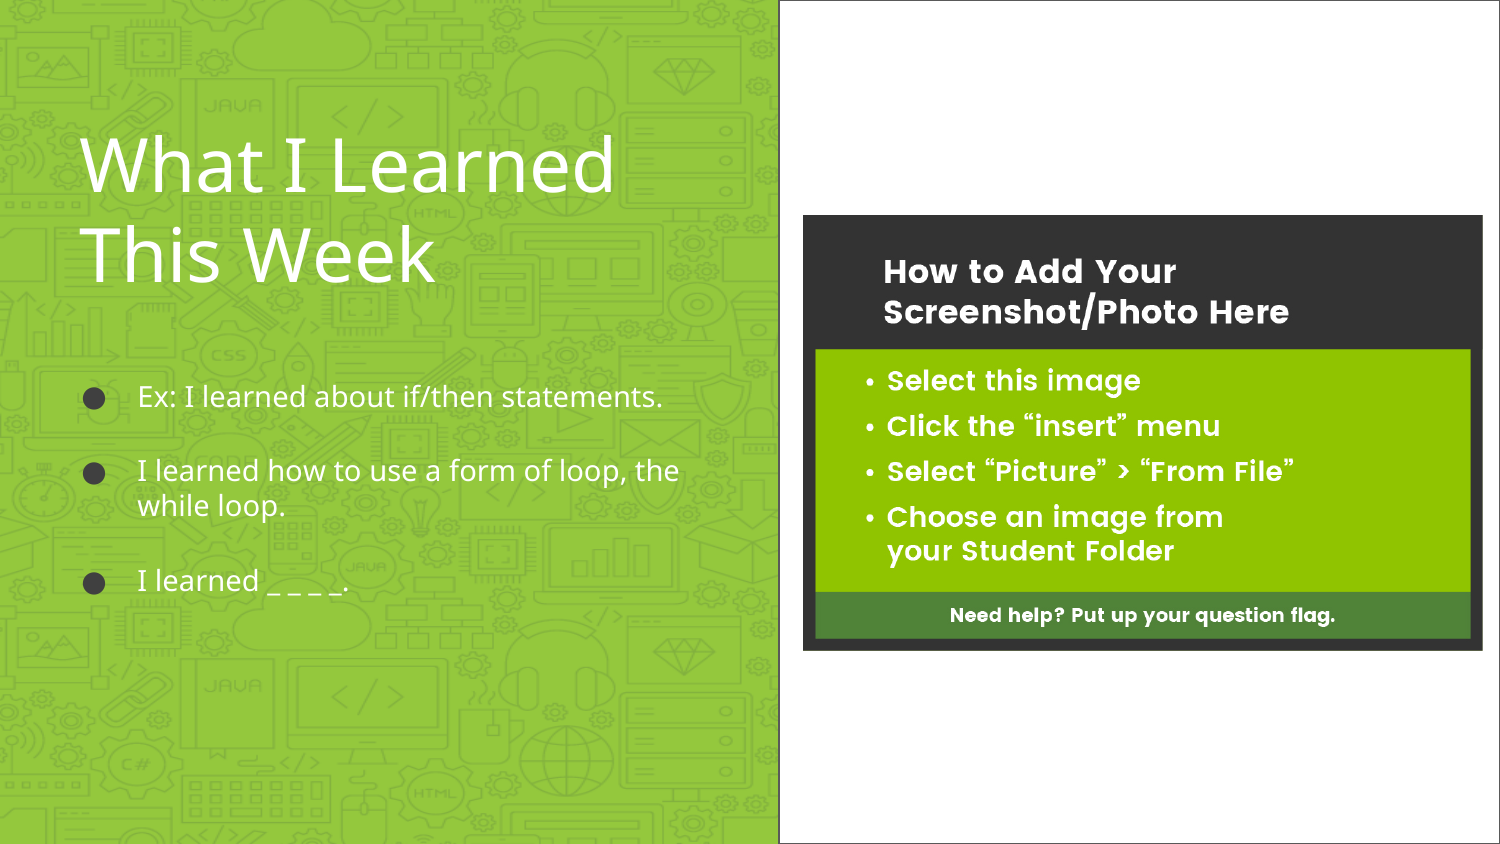

What I Learned This Week
Ex: I learned about if/then statements.
I learned how to use a form of loop, the while loop.
I learned _ _ _ _.